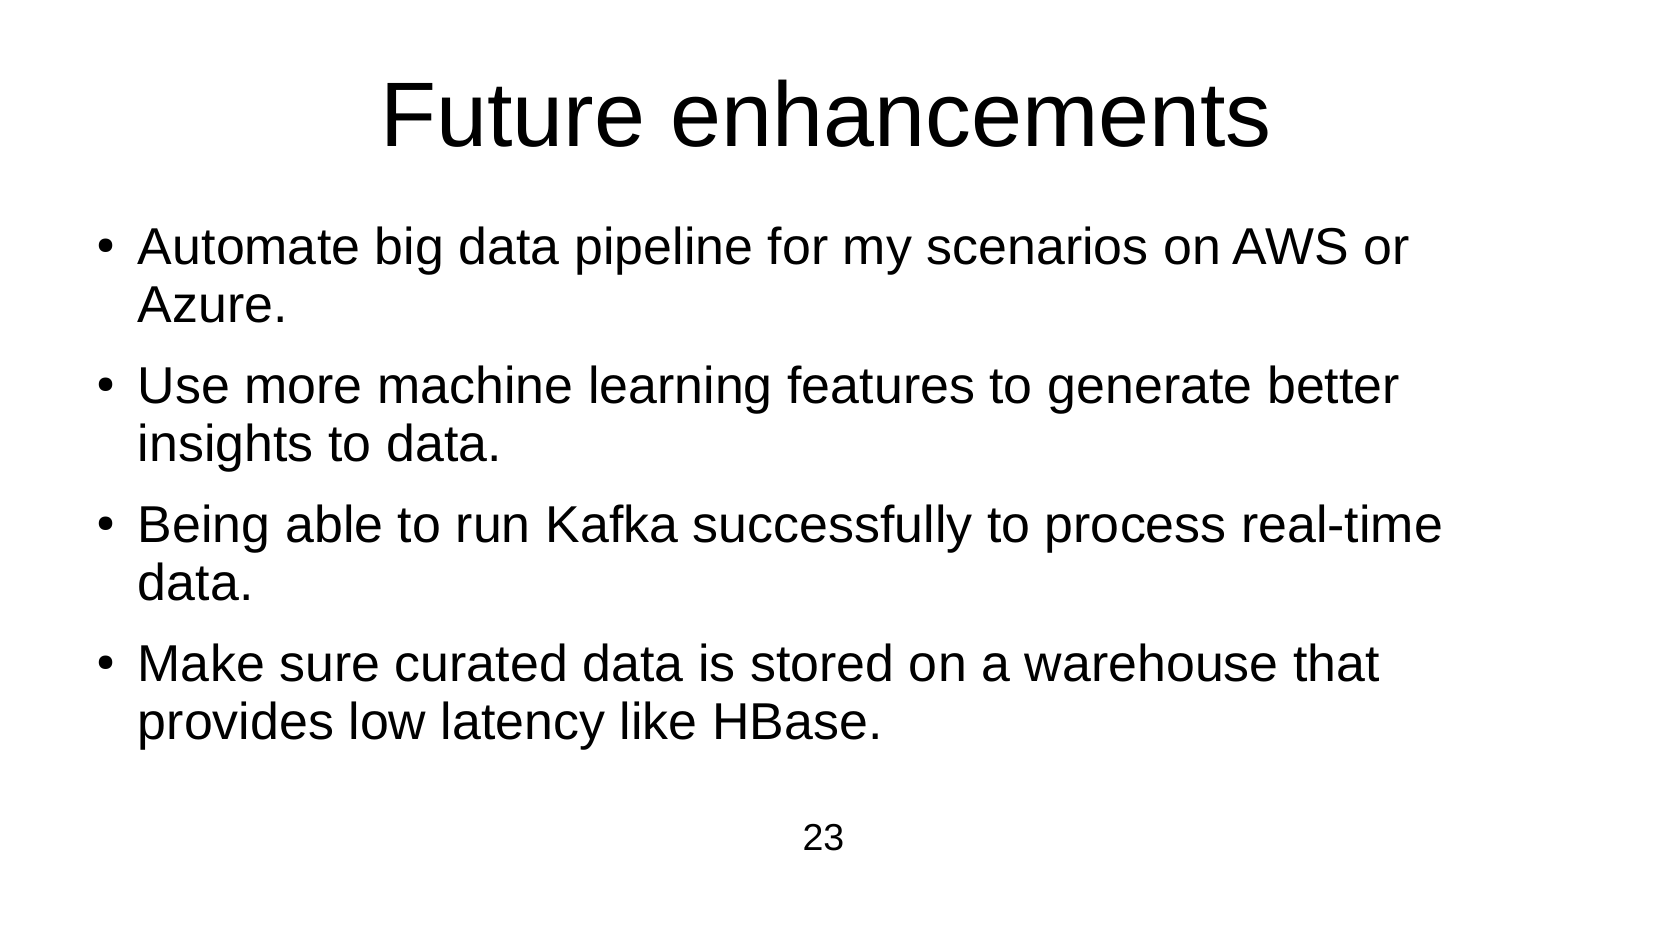

# Future enhancements
Automate big data pipeline for my scenarios on AWS or Azure.
Use more machine learning features to generate better insights to data.
Being able to run Kafka successfully to process real-time data.
Make sure curated data is stored on a warehouse that provides low latency like HBase.